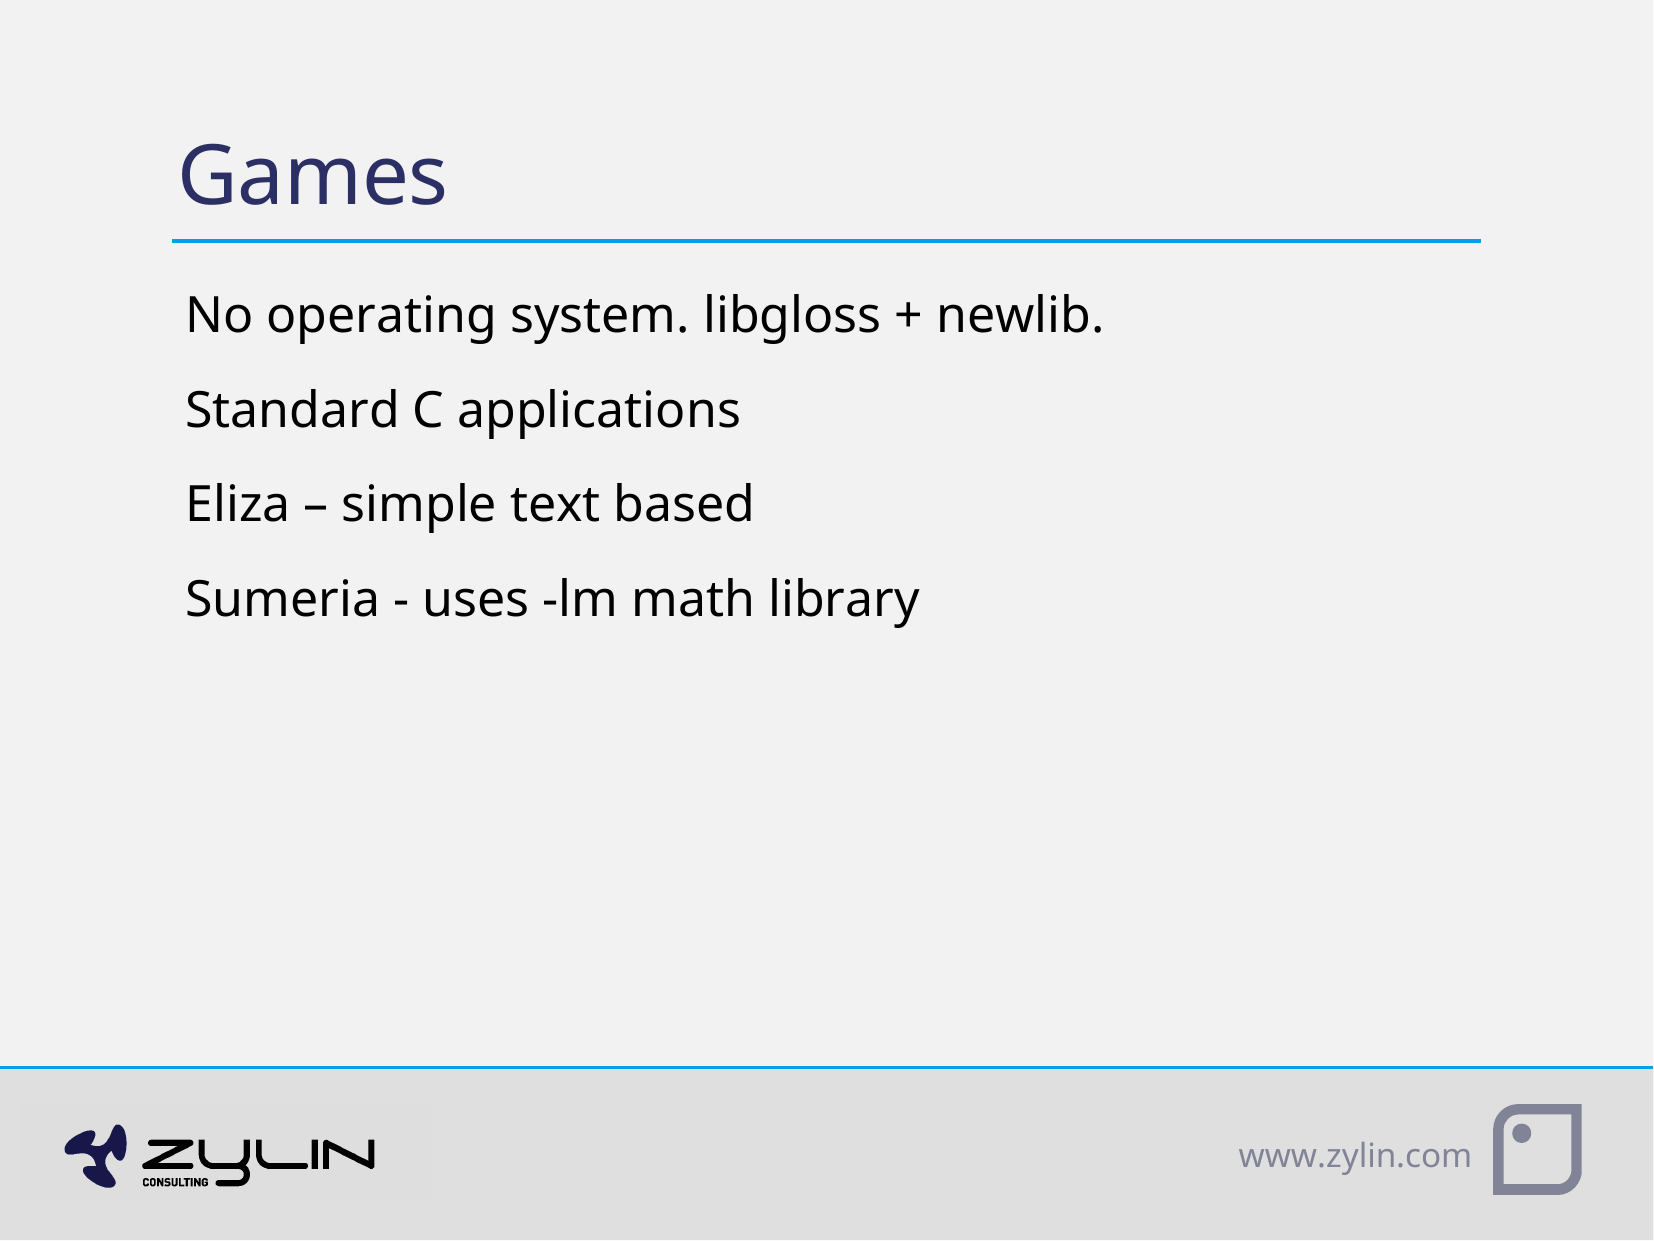

# Games
No operating system. libgloss + newlib.
Standard C applications
Eliza – simple text based
Sumeria - uses -lm math library